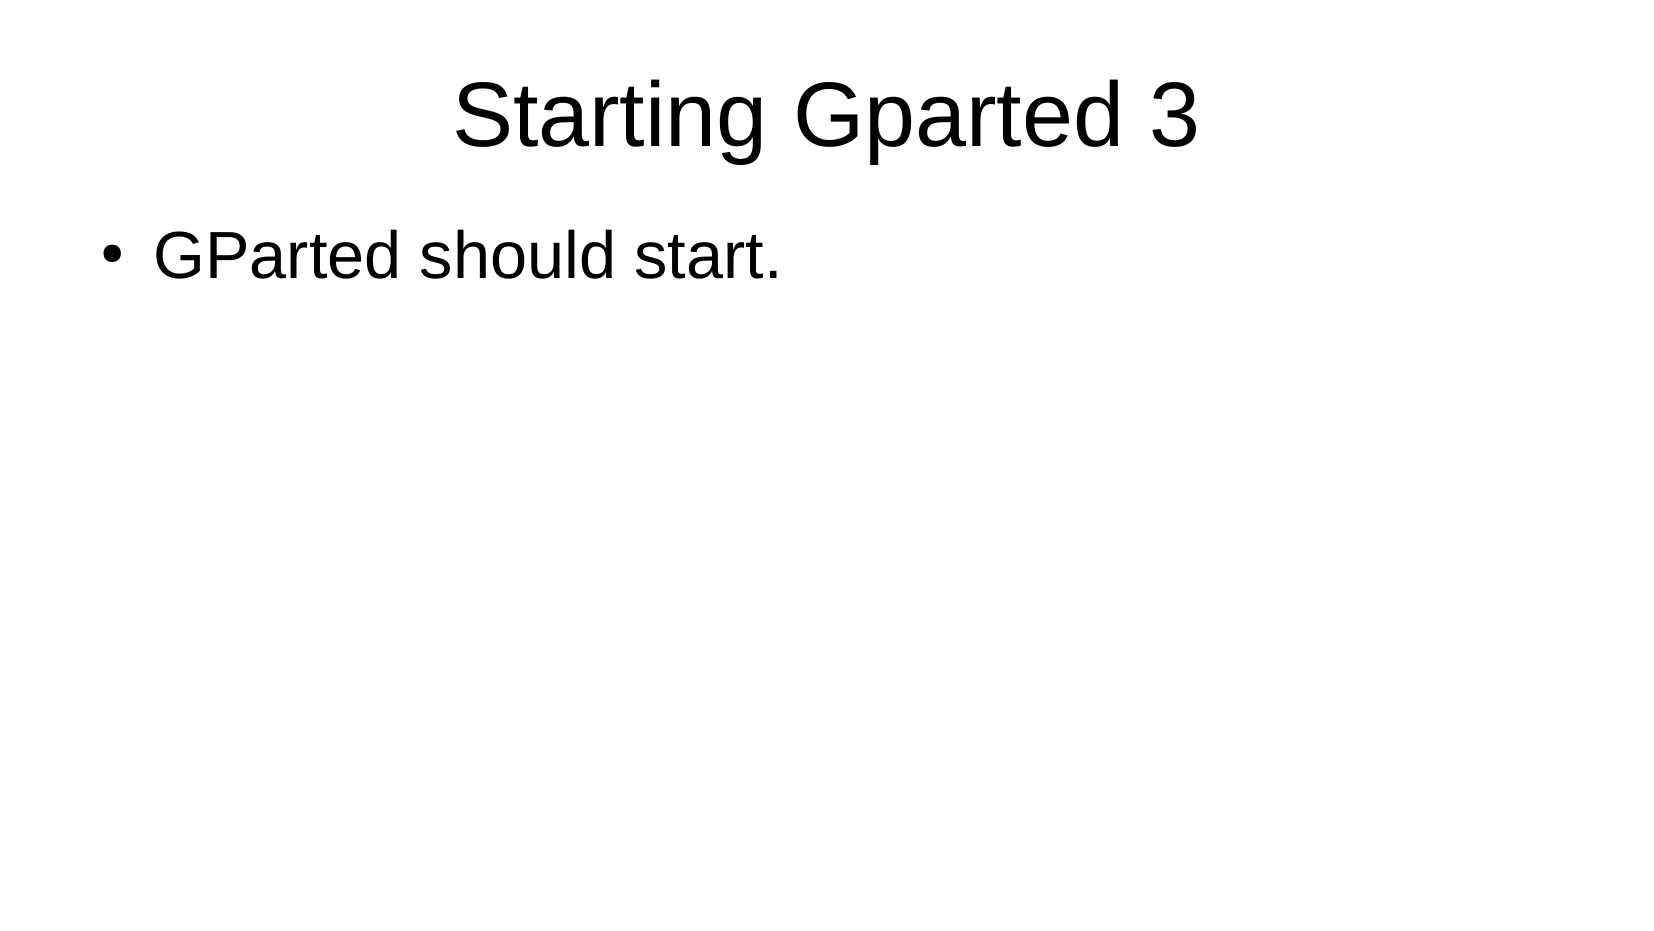

# Starting Gparted 3
GParted should start.